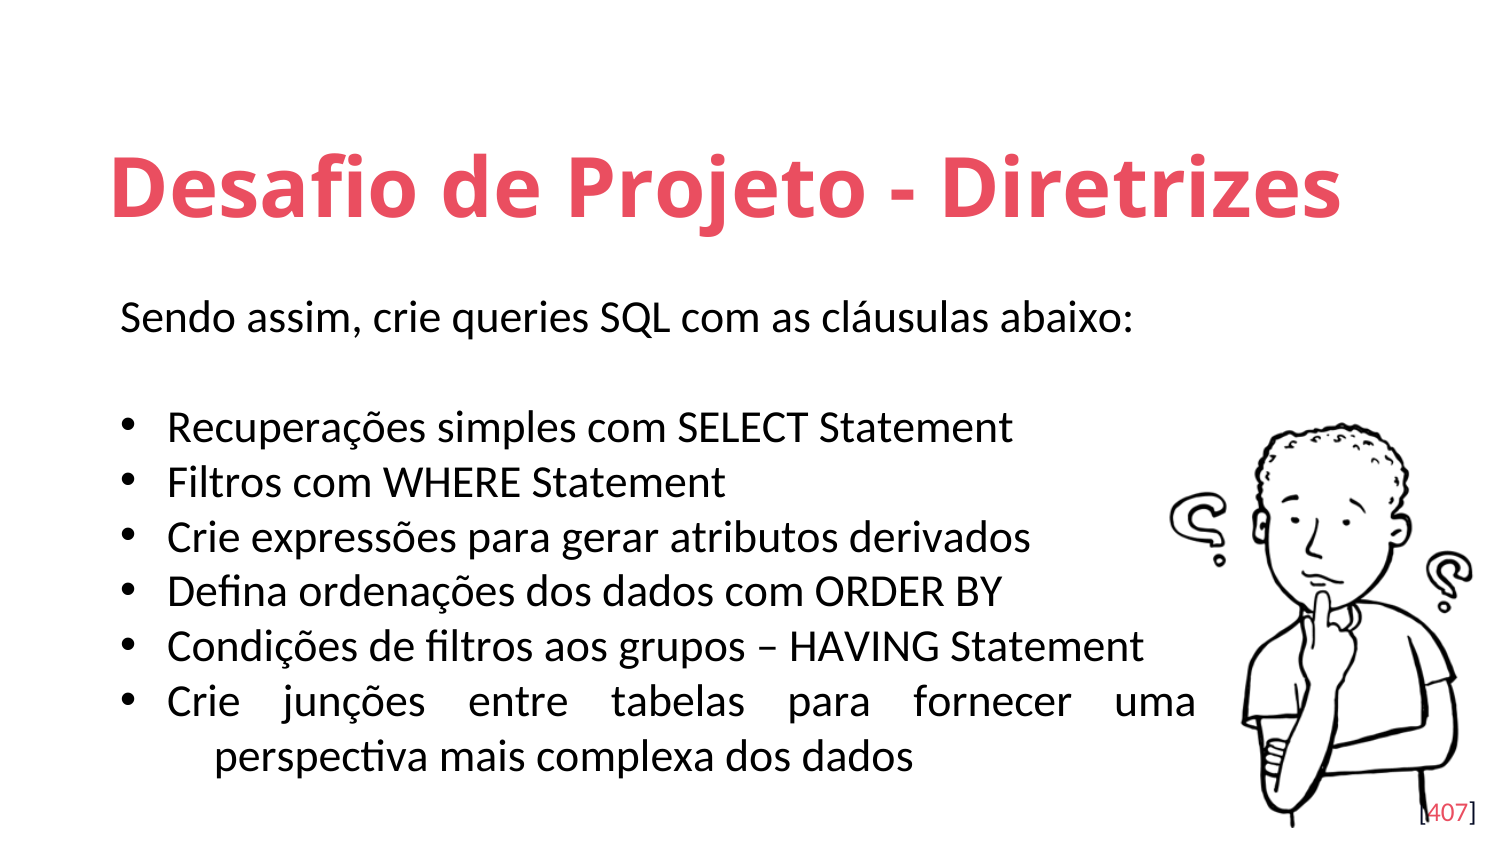

Desafio de Projeto - Diretrizes
Sendo assim, crie queries SQL com as cláusulas abaixo:
Recuperações simples com SELECT Statement
Filtros com WHERE Statement
Crie expressões para gerar atributos derivados
Defina ordenações dos dados com ORDER BY
Condições de filtros aos grupos – HAVING Statement
Crie junções entre tabelas para fornecer uma perspectiva mais complexa dos dados